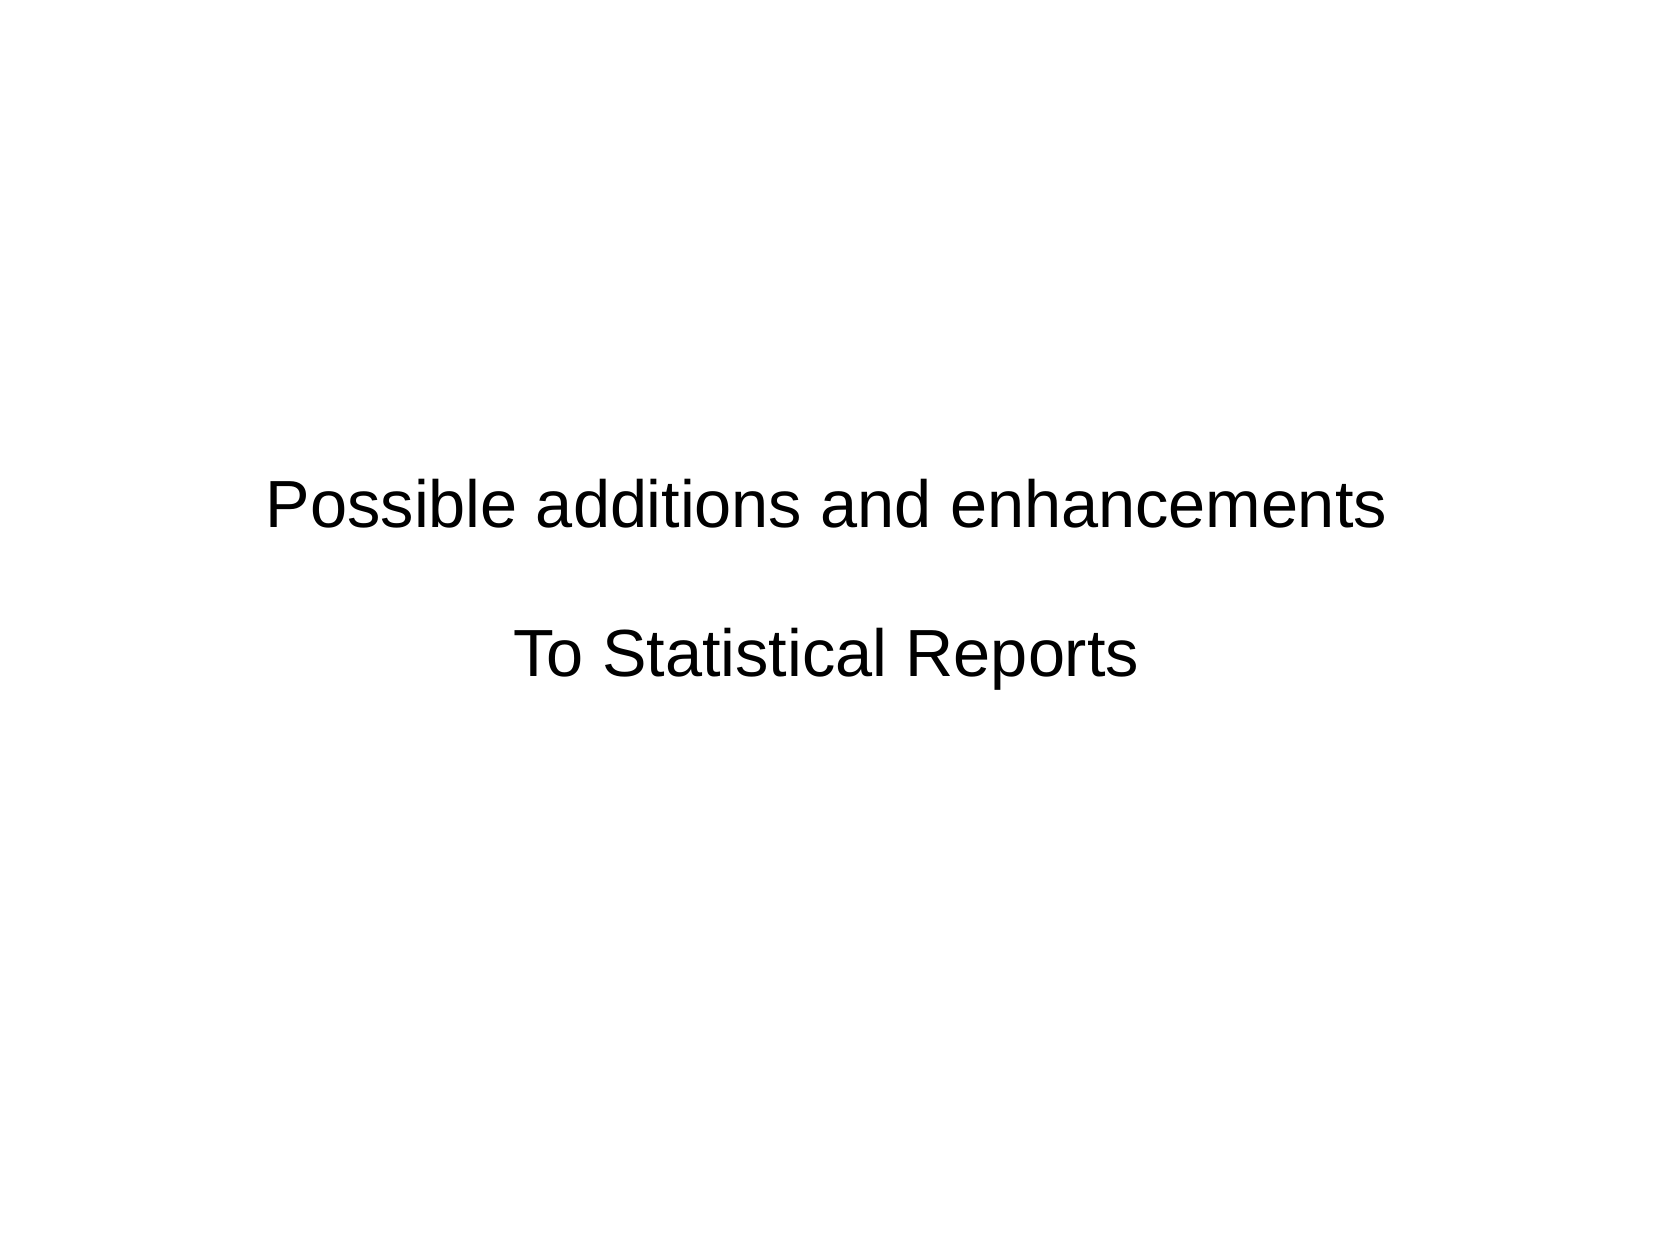

# Possible additions and enhancements
To Statistical Reports